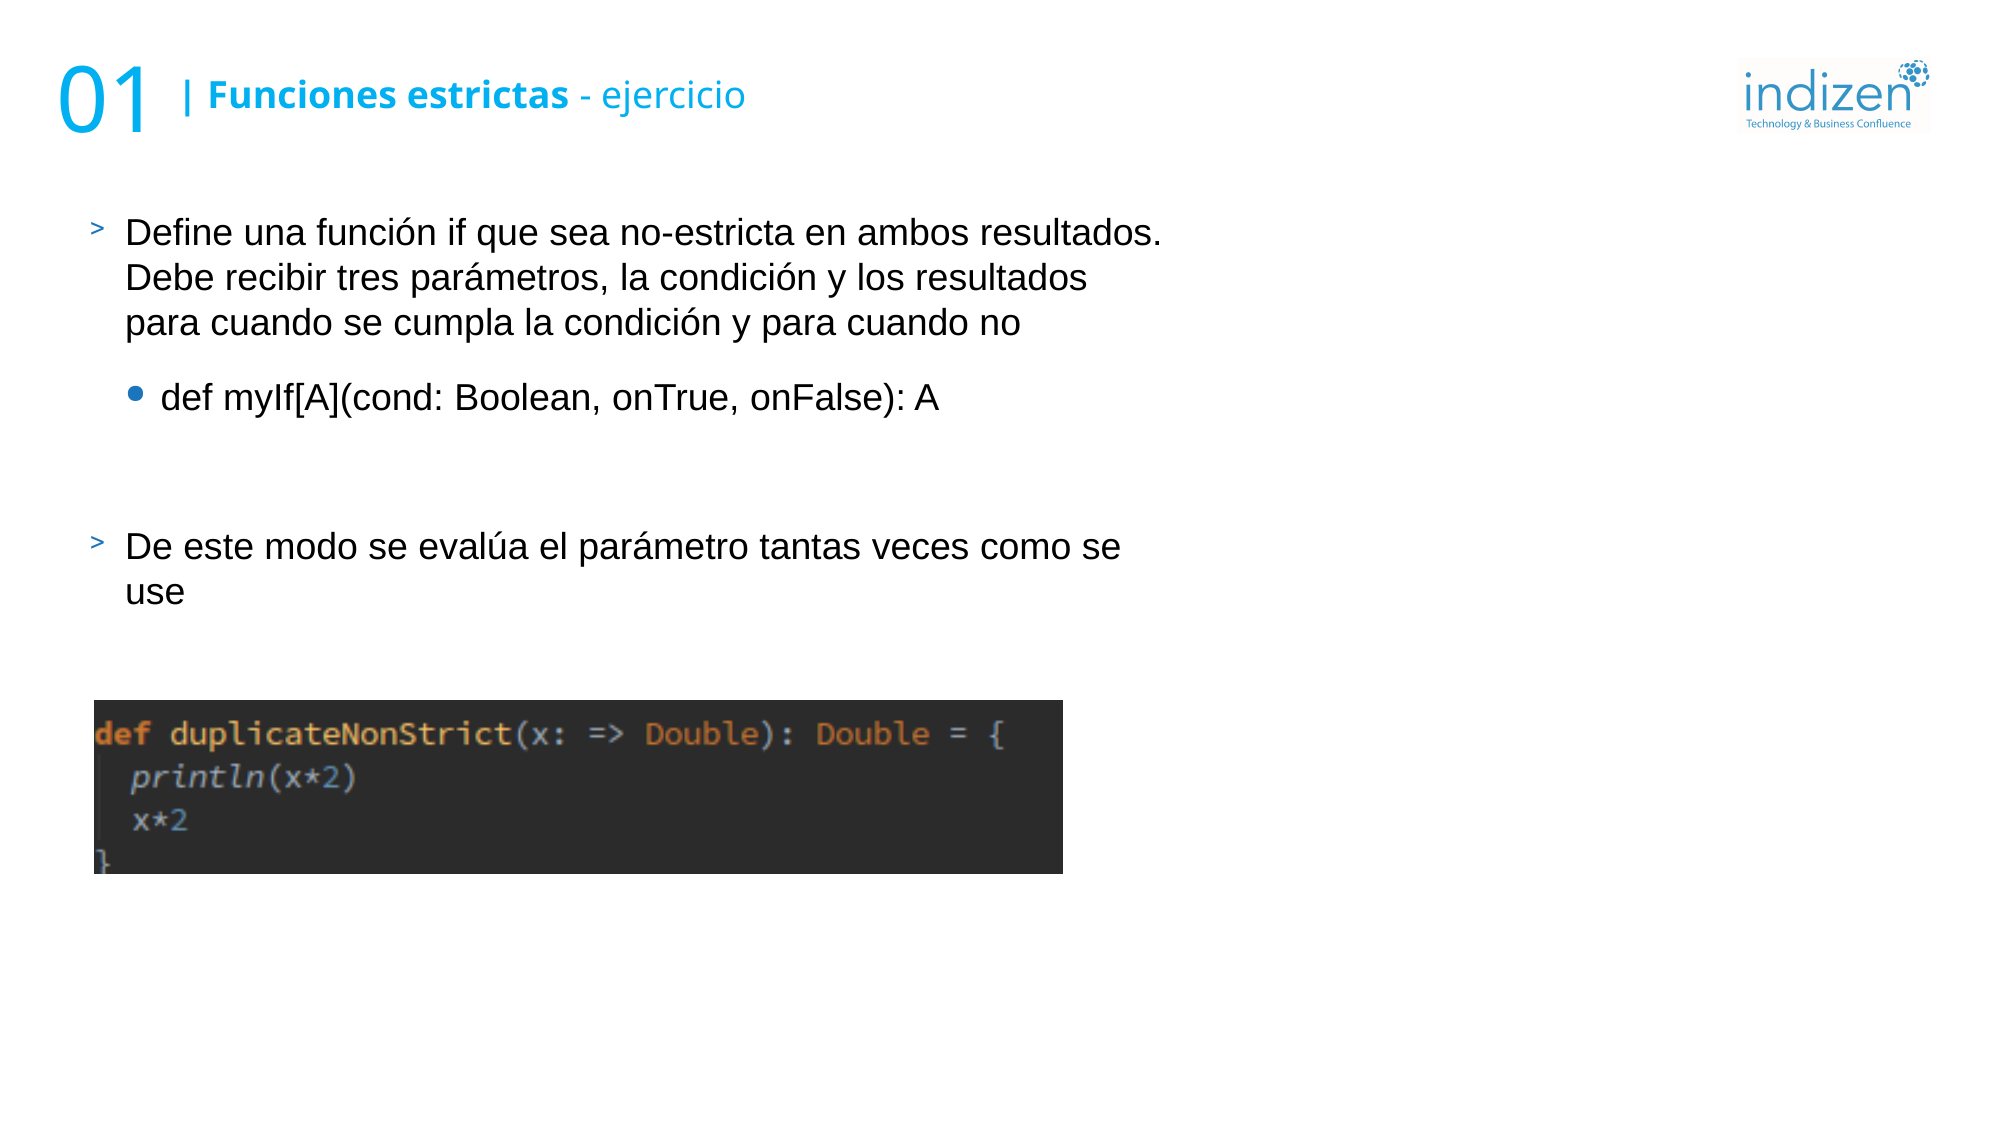

01
| Funciones estrictas - ejercicio
Define una función if que sea no-estricta en ambos resultados. Debe recibir tres parámetros, la condición y los resultados para cuando se cumpla la condición y para cuando no
def myIf[A](cond: Boolean, onTrue, onFalse): A
De este modo se evalúa el parámetro tantas veces como se use